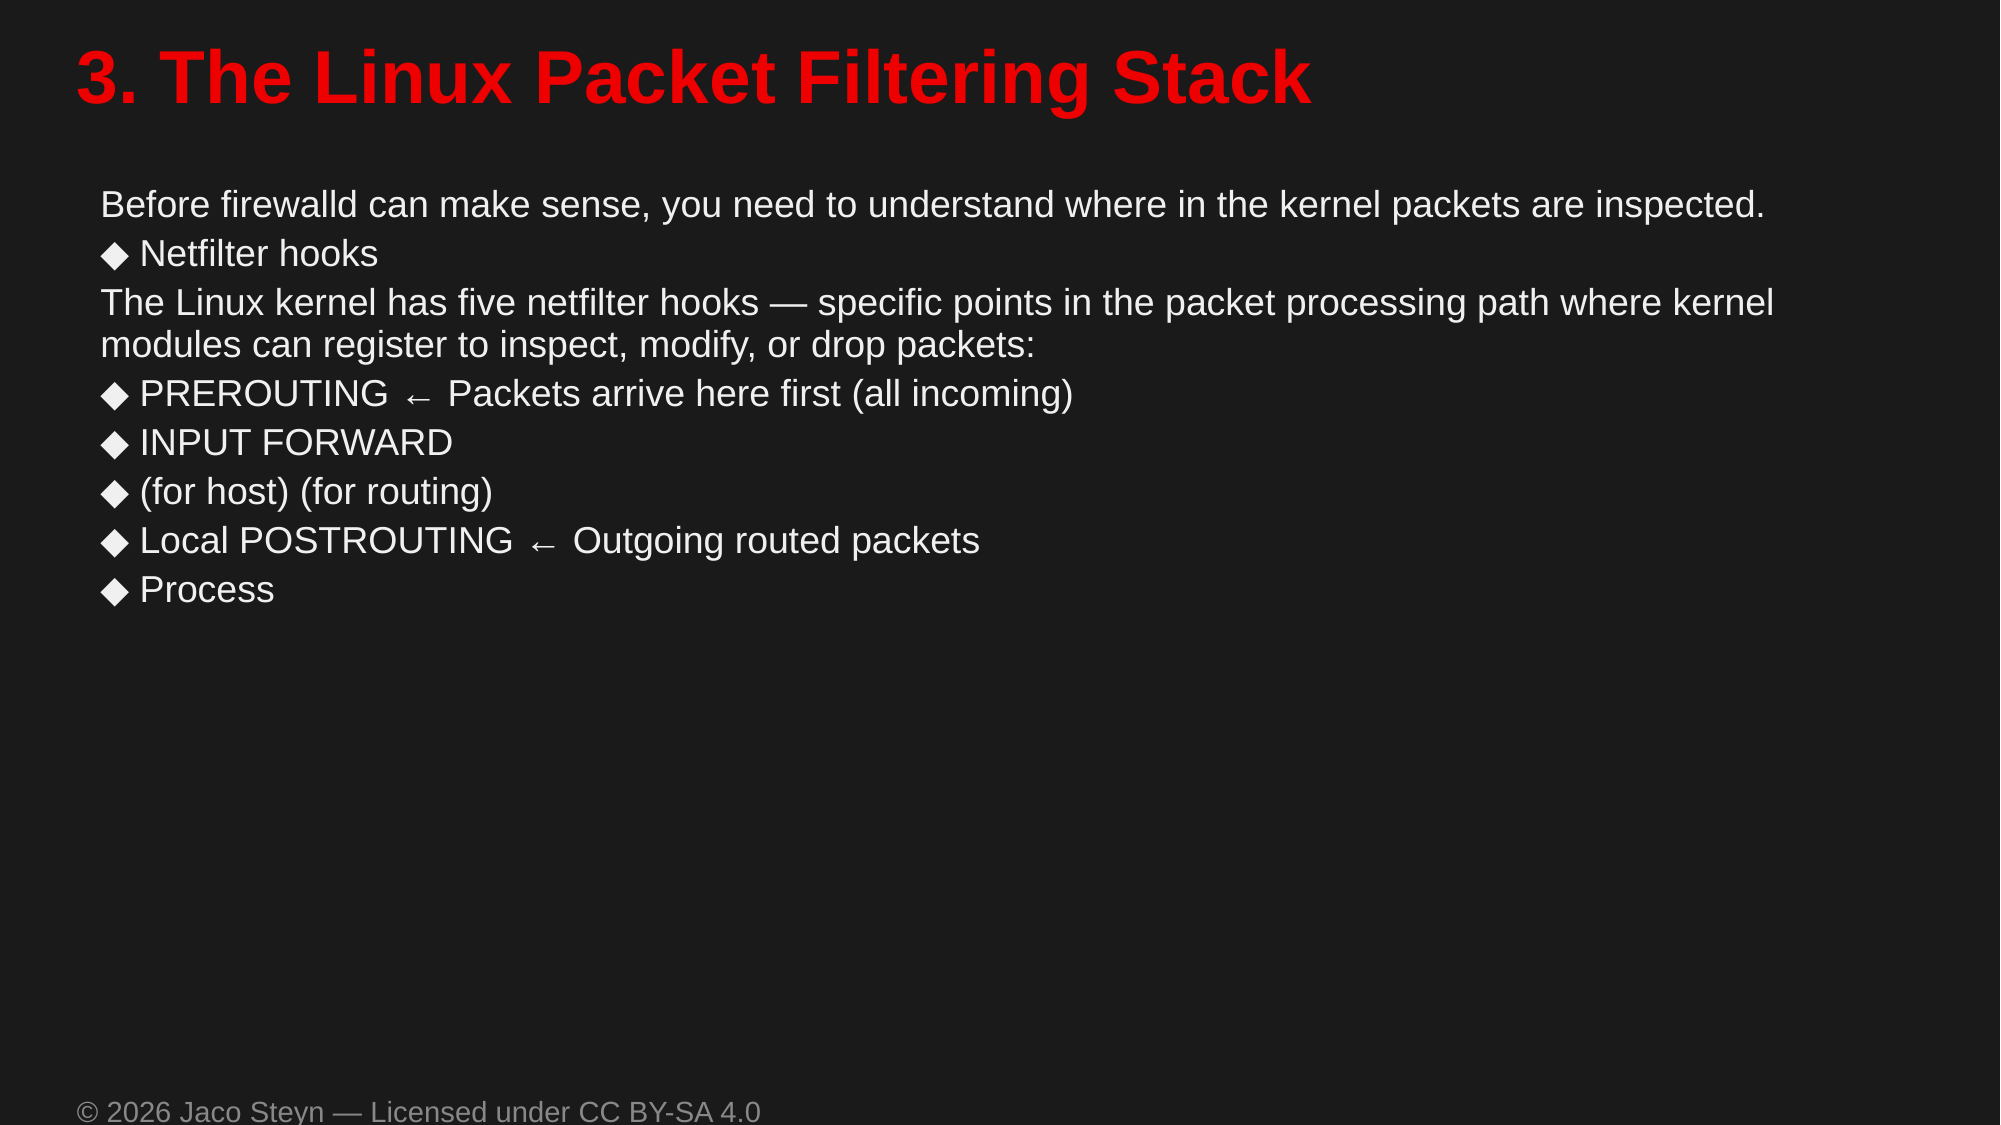

3. The Linux Packet Filtering Stack
Before firewalld can make sense, you need to understand where in the kernel packets are inspected.
◆ Netfilter hooks
The Linux kernel has five netfilter hooks — specific points in the packet processing path where kernel modules can register to inspect, modify, or drop packets:
◆ PREROUTING ← Packets arrive here first (all incoming)
◆ INPUT FORWARD
◆ (for host) (for routing)
◆ Local POSTROUTING ← Outgoing routed packets
◆ Process
© 2026 Jaco Steyn — Licensed under CC BY-SA 4.0